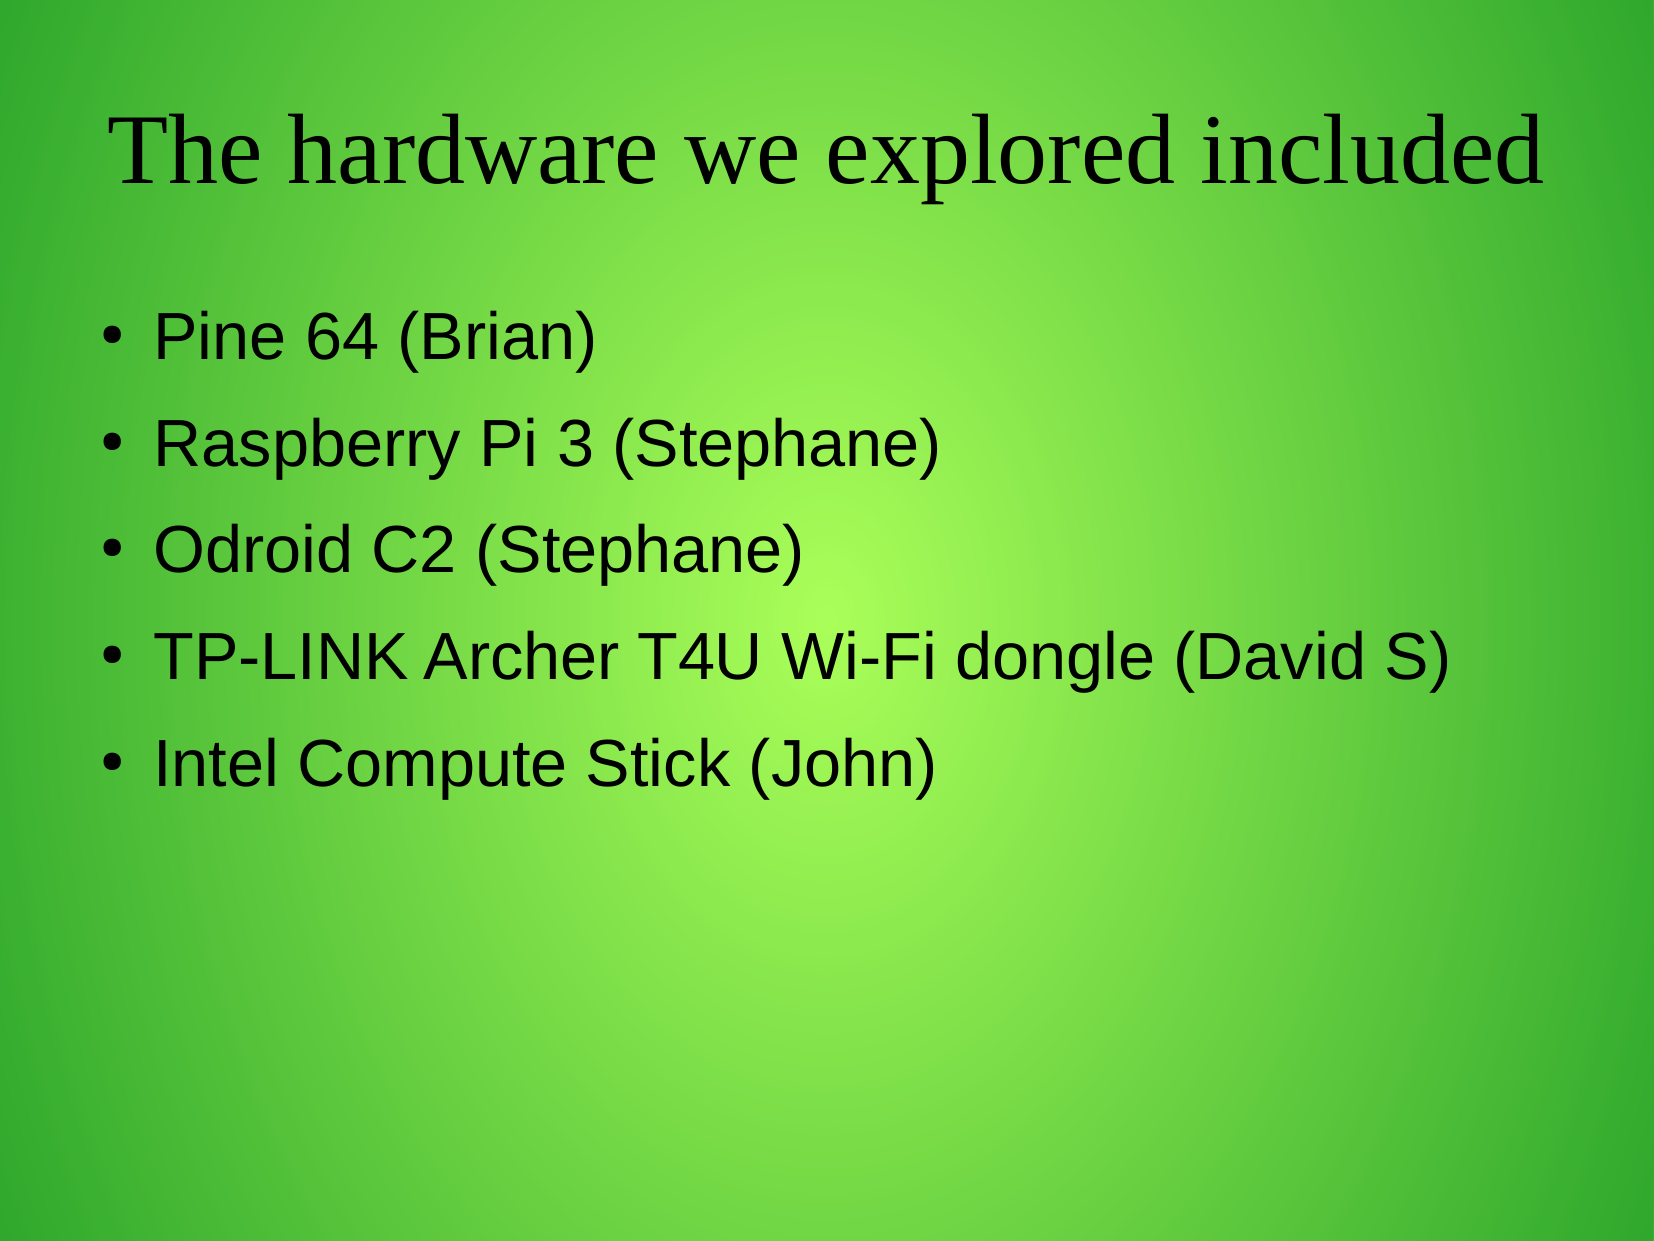

# The hardware we explored included
Pine 64 (Brian)
Raspberry Pi 3 (Stephane)
Odroid C2 (Stephane)
TP-LINK Archer T4U Wi-Fi dongle (David S)
Intel Compute Stick (John)